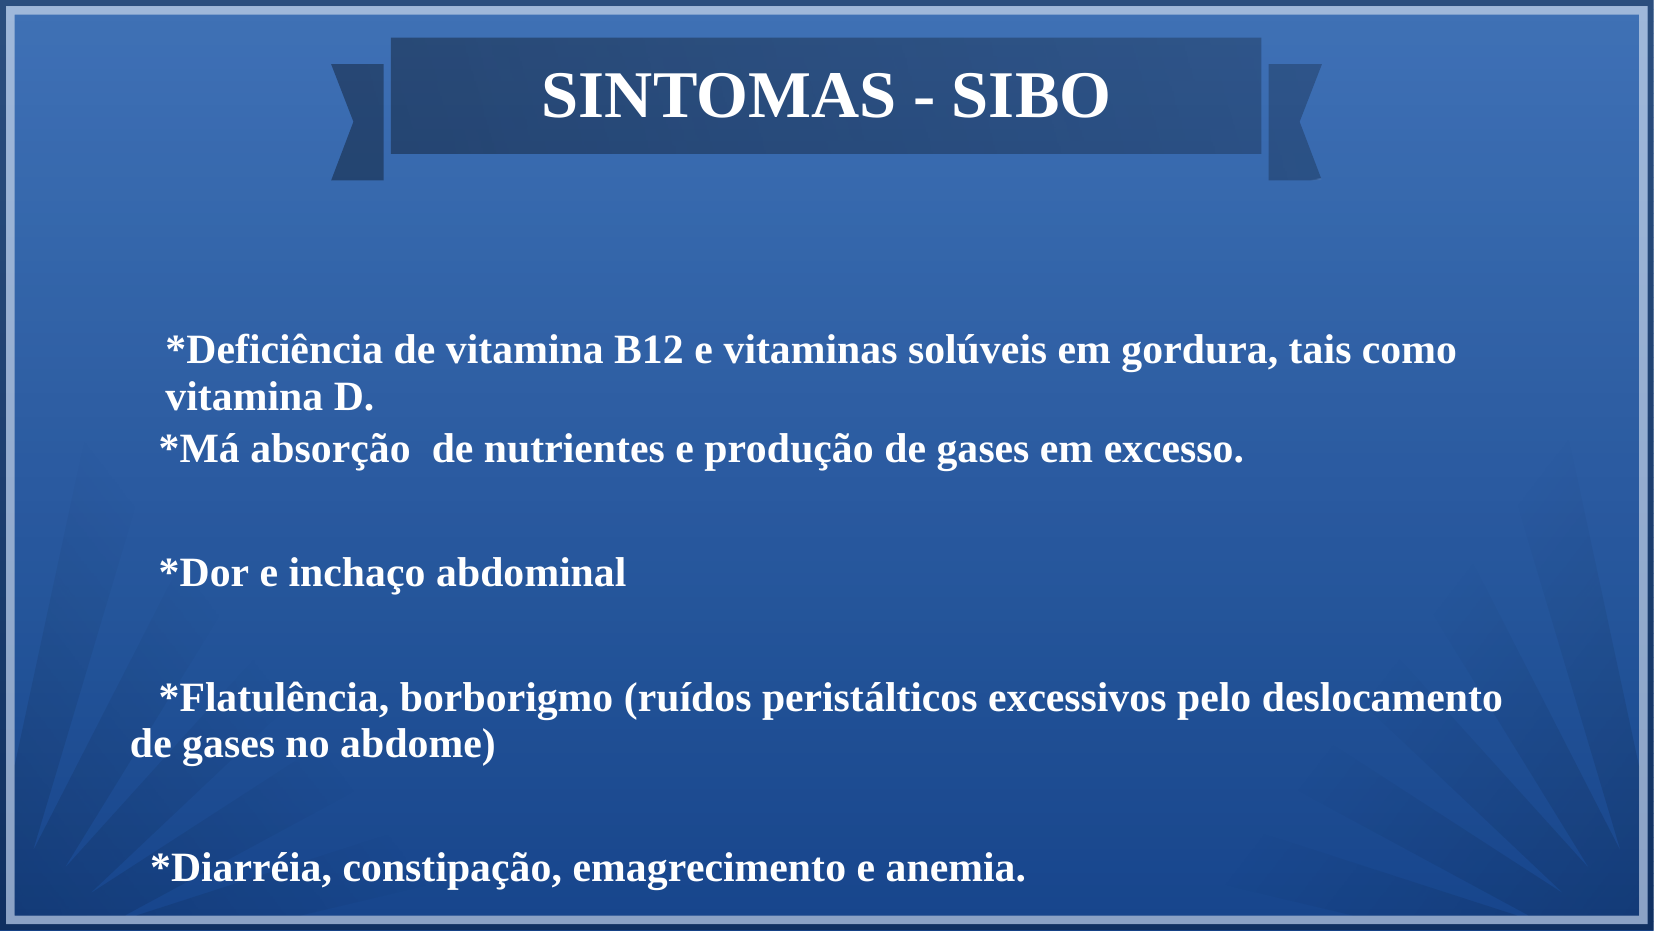

# SINTOMAS - SIBO
*Deficiência de vitamina B12 e vitaminas solúveis em gordura, tais como vitamina D.
 *Má absorção de nutrientes e produção de gases em excesso.
 *Dor e inchaço abdominal
 *Flatulência, borborigmo (ruídos peristálticos excessivos pelo deslocamento de gases no abdome)
 *Diarréia, constipação, emagrecimento e anemia.